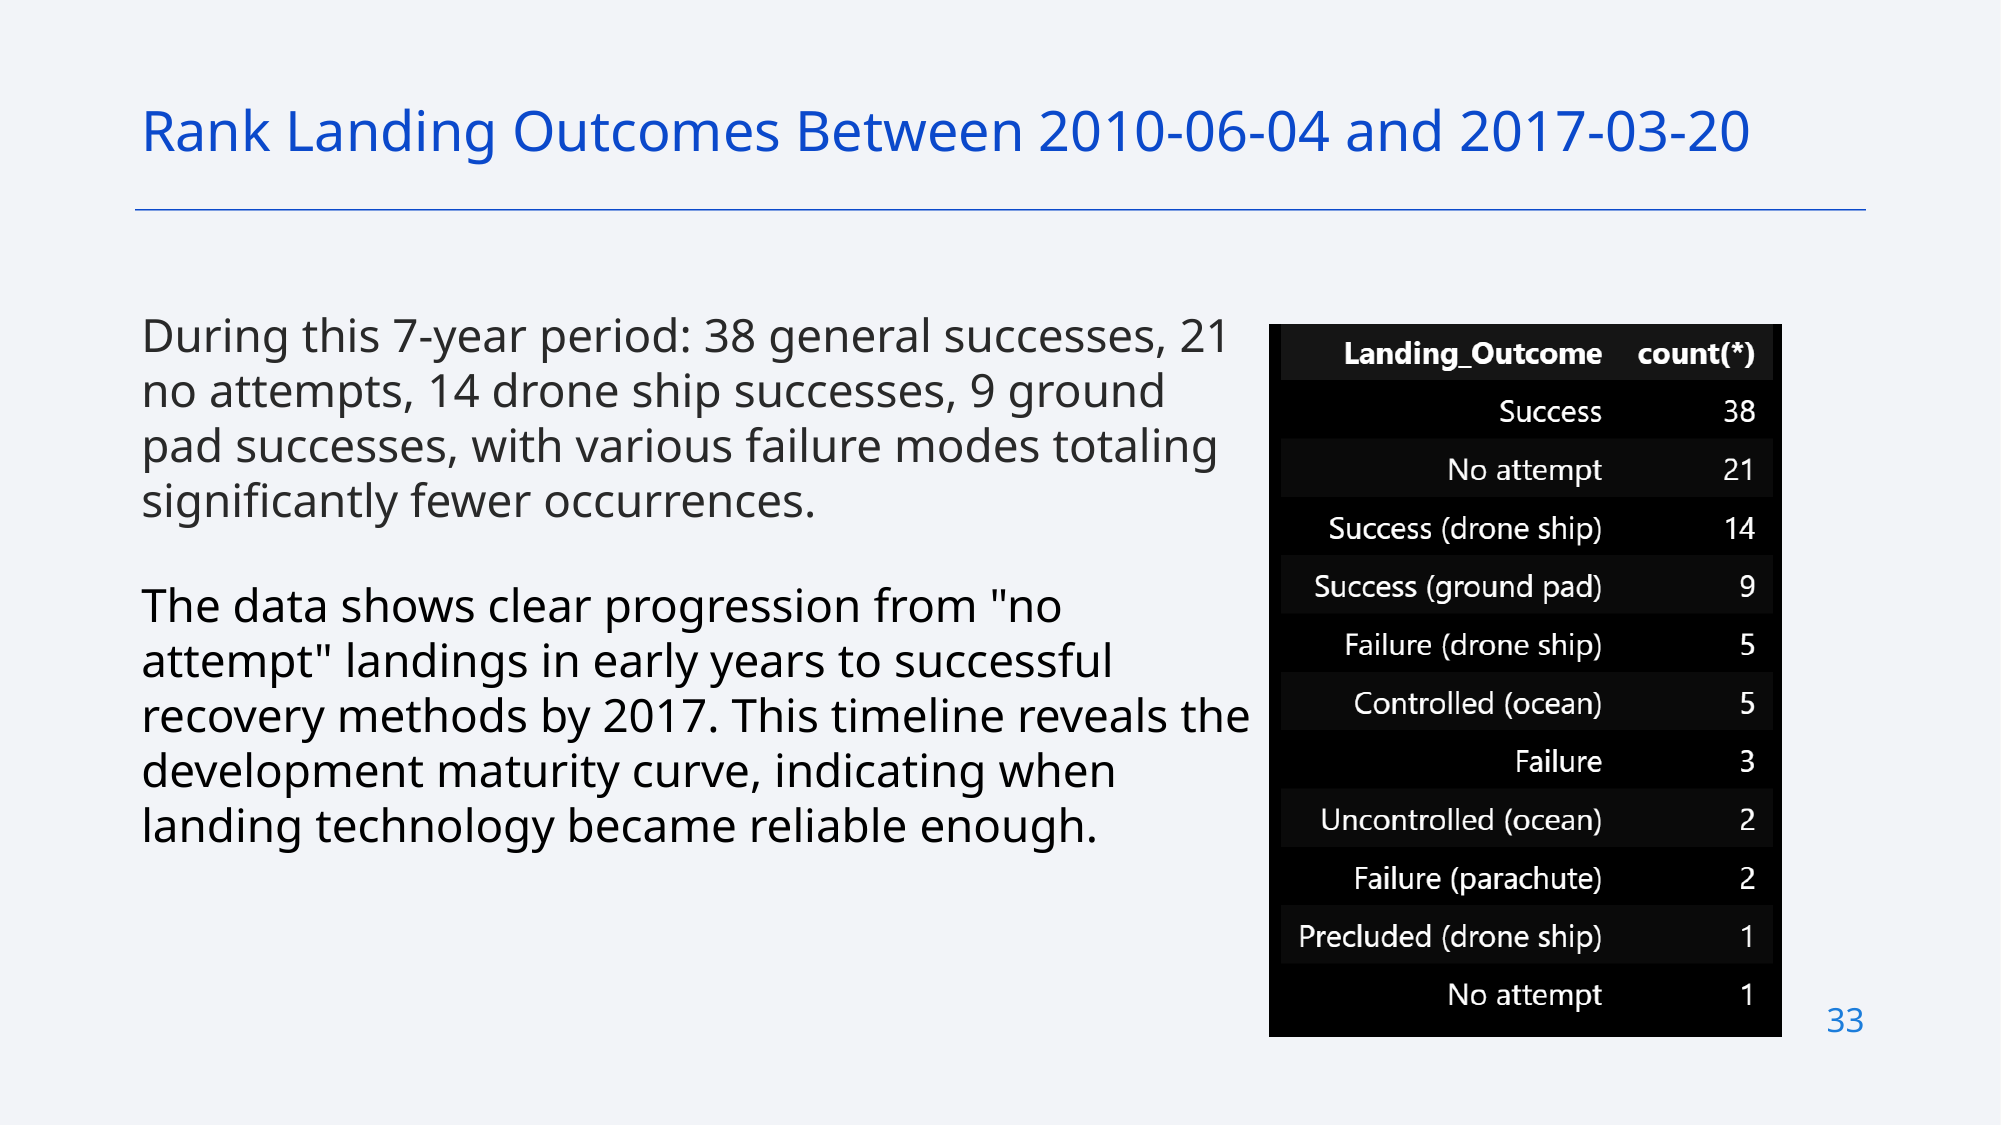

Rank Landing Outcomes Between 2010-06-04 and 2017-03-20
# During this 7-year period: 38 general successes, 21 no attempts, 14 drone ship successes, 9 ground pad successes, with various failure modes totaling significantly fewer occurrences.
The data shows clear progression from "no attempt" landings in early years to successful recovery methods by 2017. This timeline reveals the development maturity curve, indicating when landing technology became reliable enough.
33